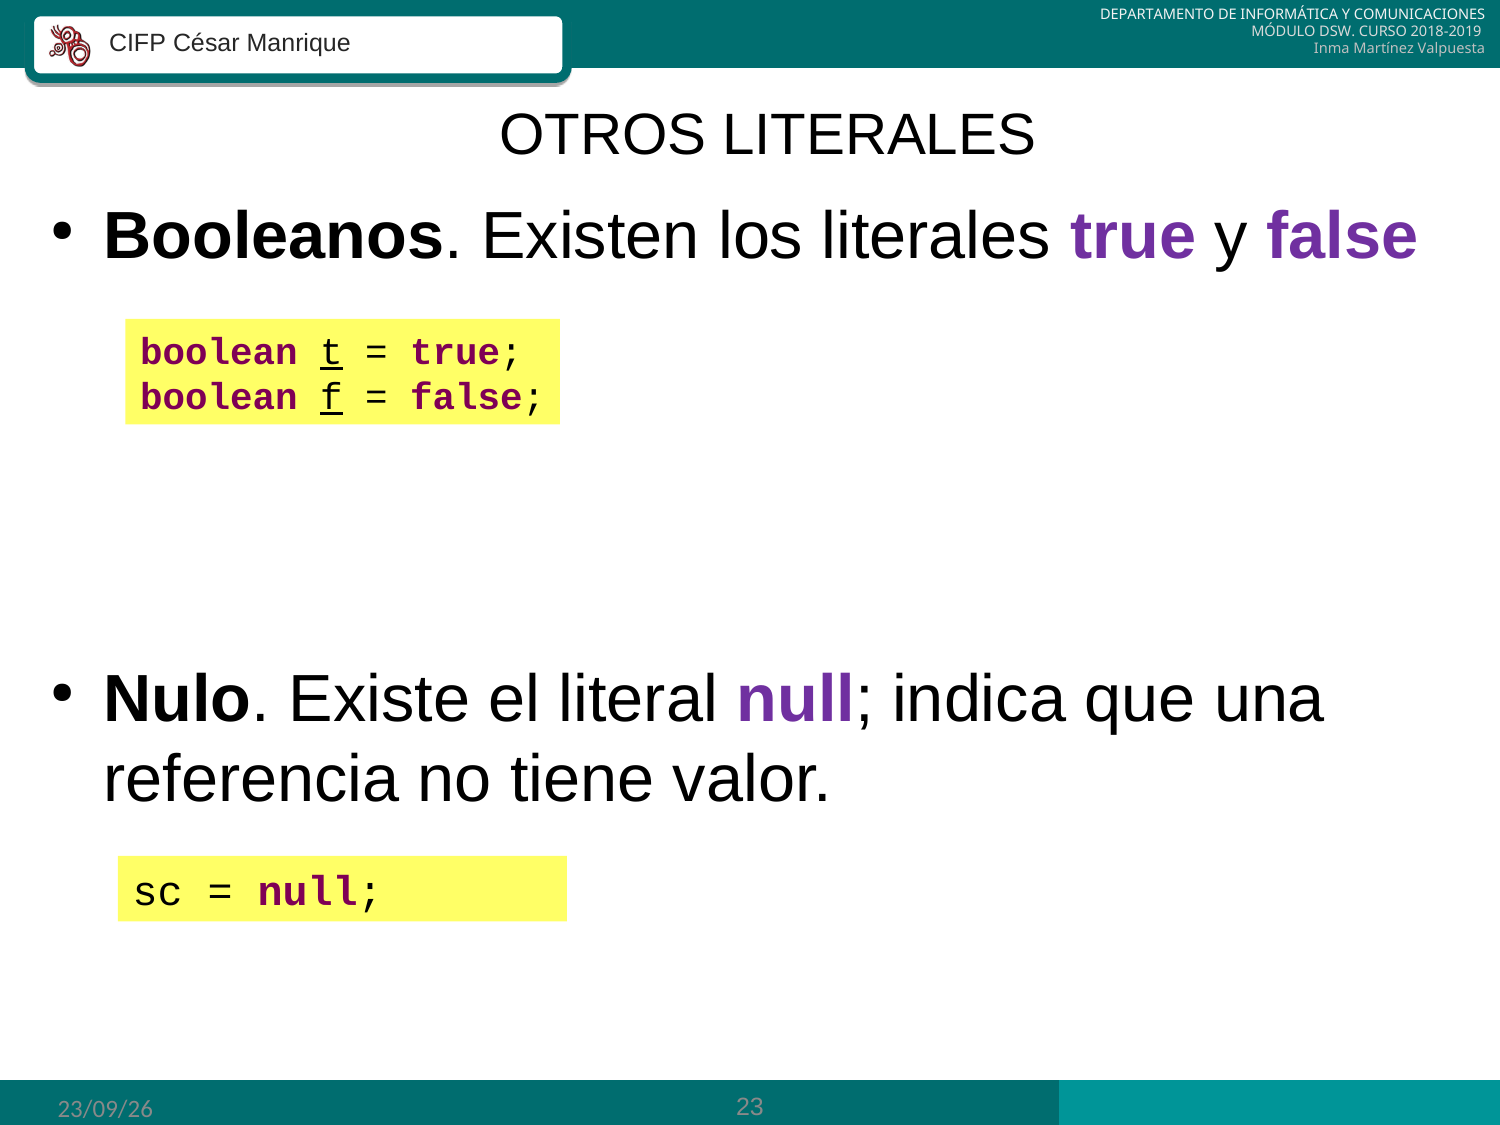

# OTROS LITERALES
Booleanos. Existen los literales true y false
Nulo. Existe el literal null; indica que una referencia no tiene valor.
boolean t = true;
boolean f = false;
sc = null;